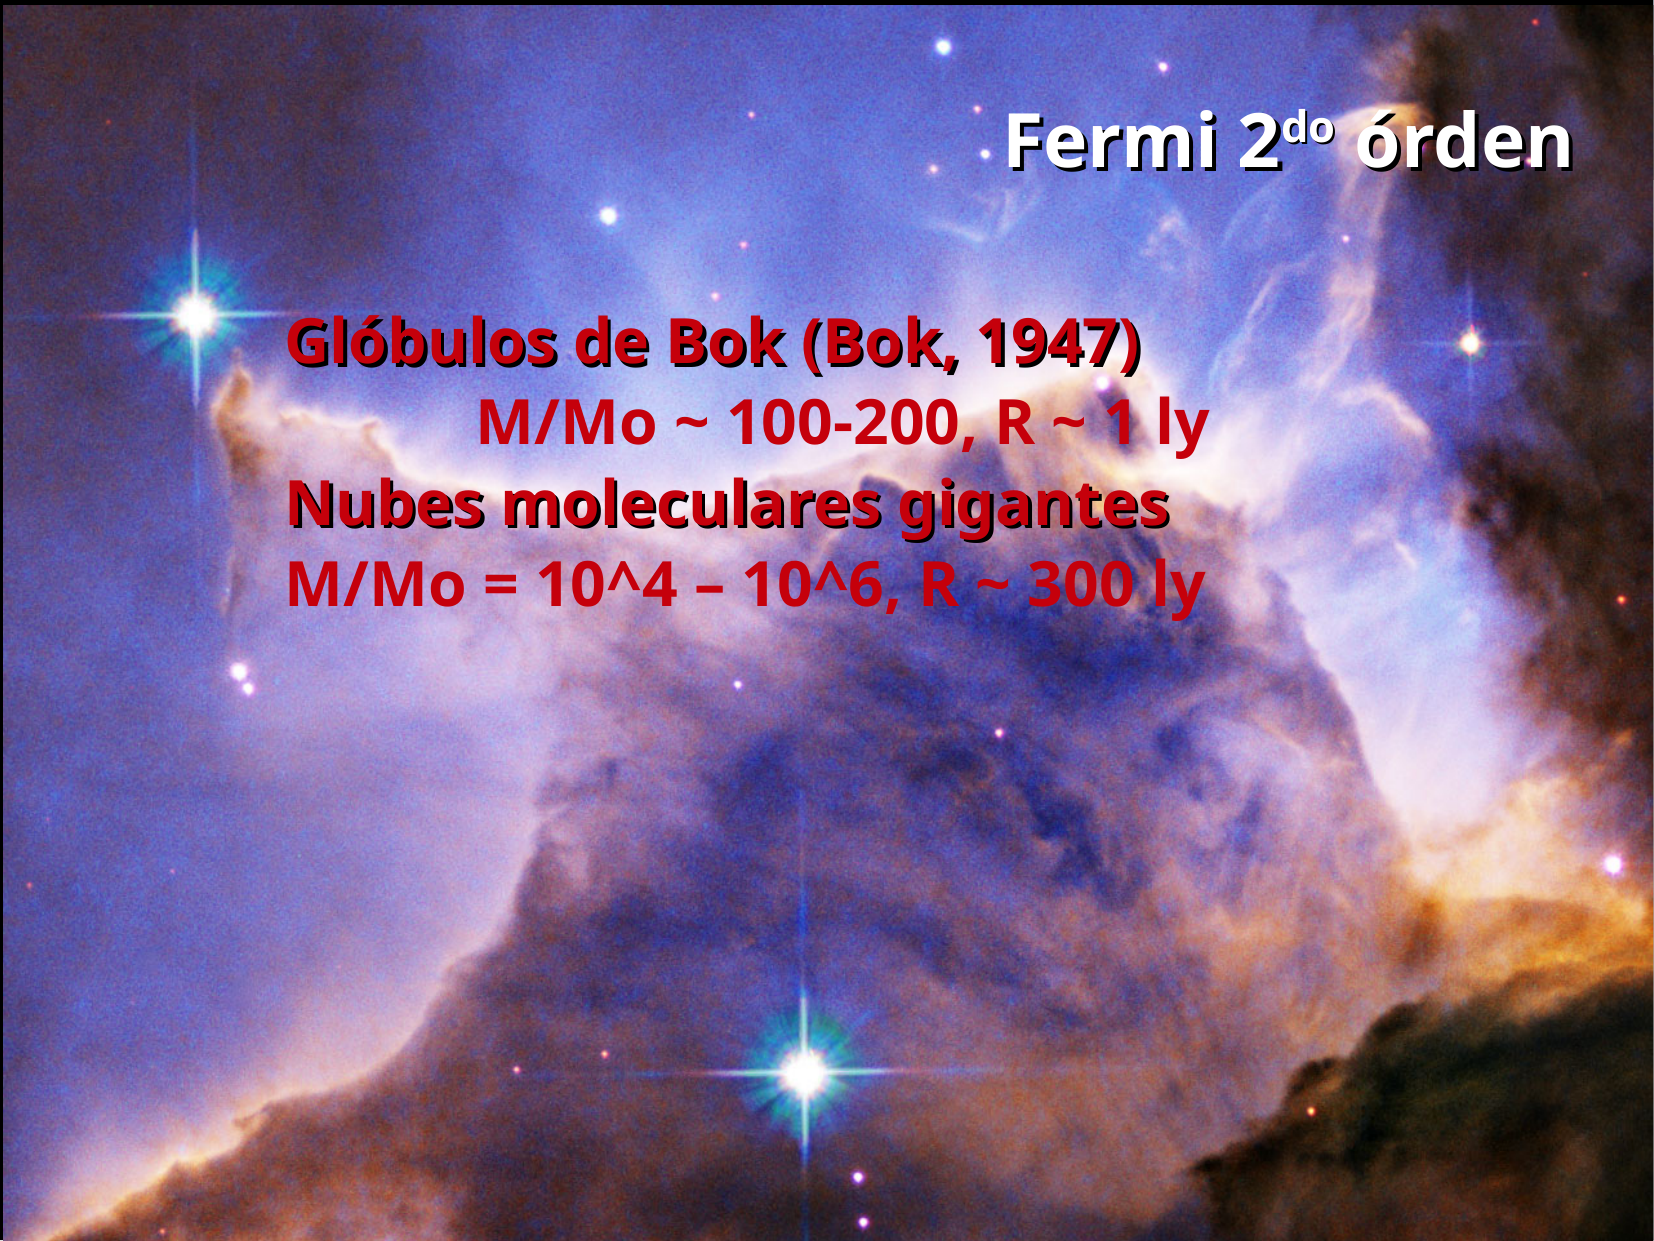

# Fermi 2do órden
Glóbulos de Bok (Bok, 1947)
M/Mo ~ 100-200, R ~ 1 ly
Nubes moleculares gigantes
M/Mo = 10^4 – 10^6, R ~ 300 ly
Feb 2017
Asorey - Chile - U01
47